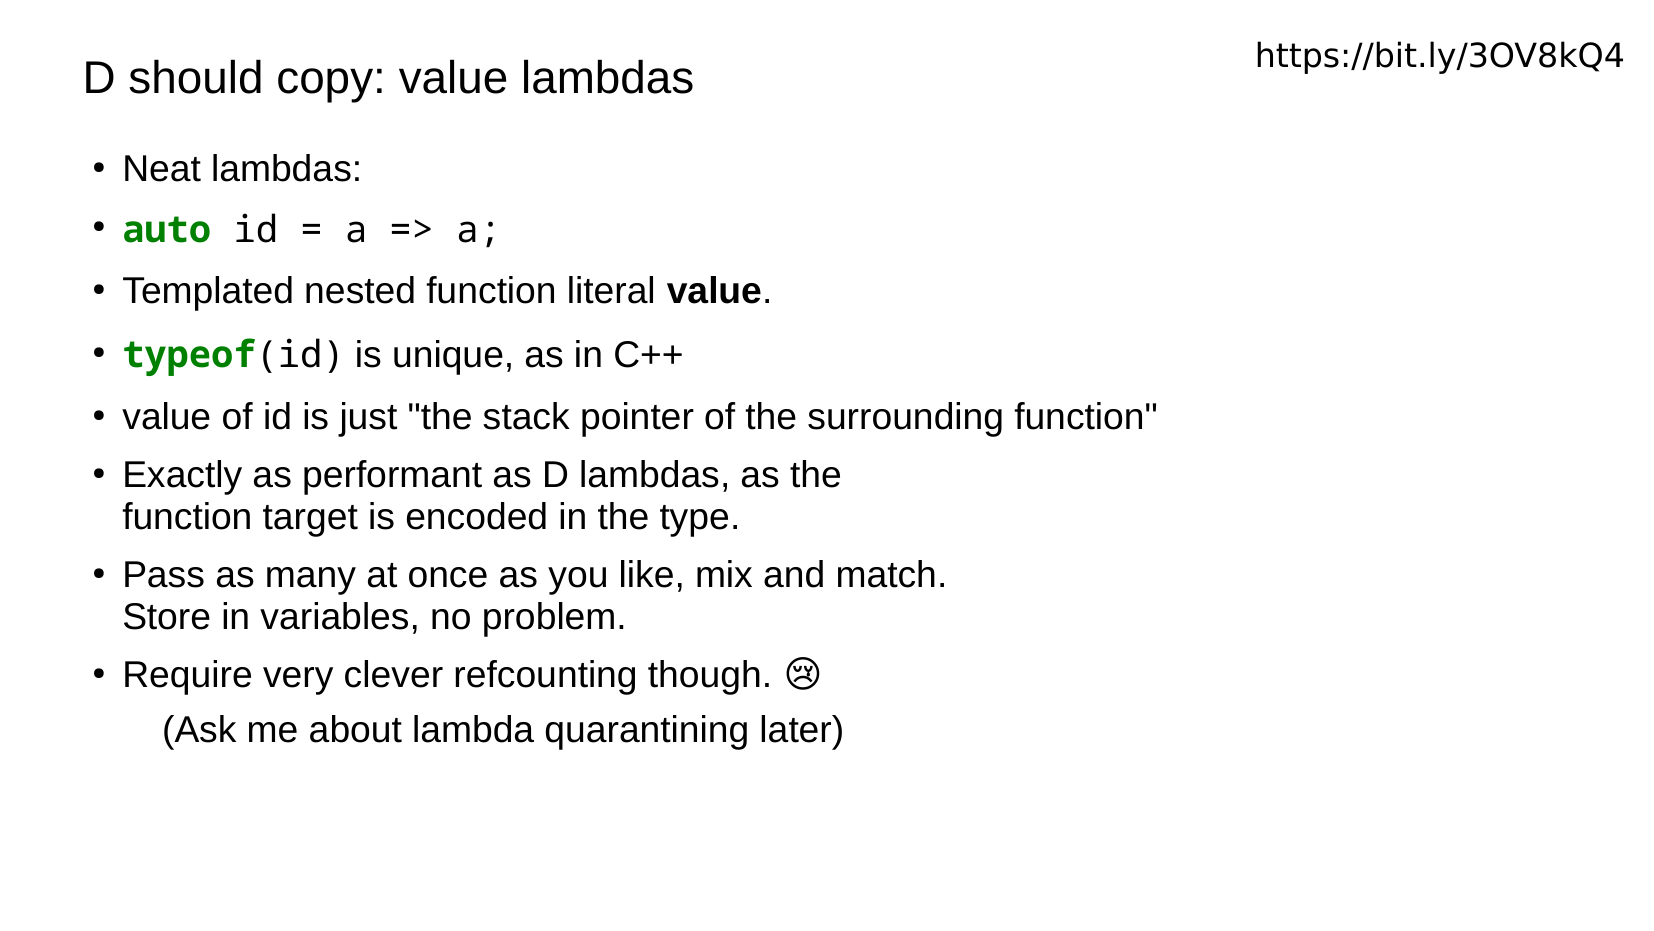

# D should copy: value lambdas
Neat lambdas:
auto id = a => a;
Templated nested function literal value.
typeof(id) is unique, as in C++
value of id is just "the stack pointer of the surrounding function"
Exactly as performant as D lambdas, as the
function target is encoded in the type.
Pass as many at once as you like, mix and match.
Store in variables, no problem.
Require very clever refcounting though. 😢
(Ask me about lambda quarantining later)